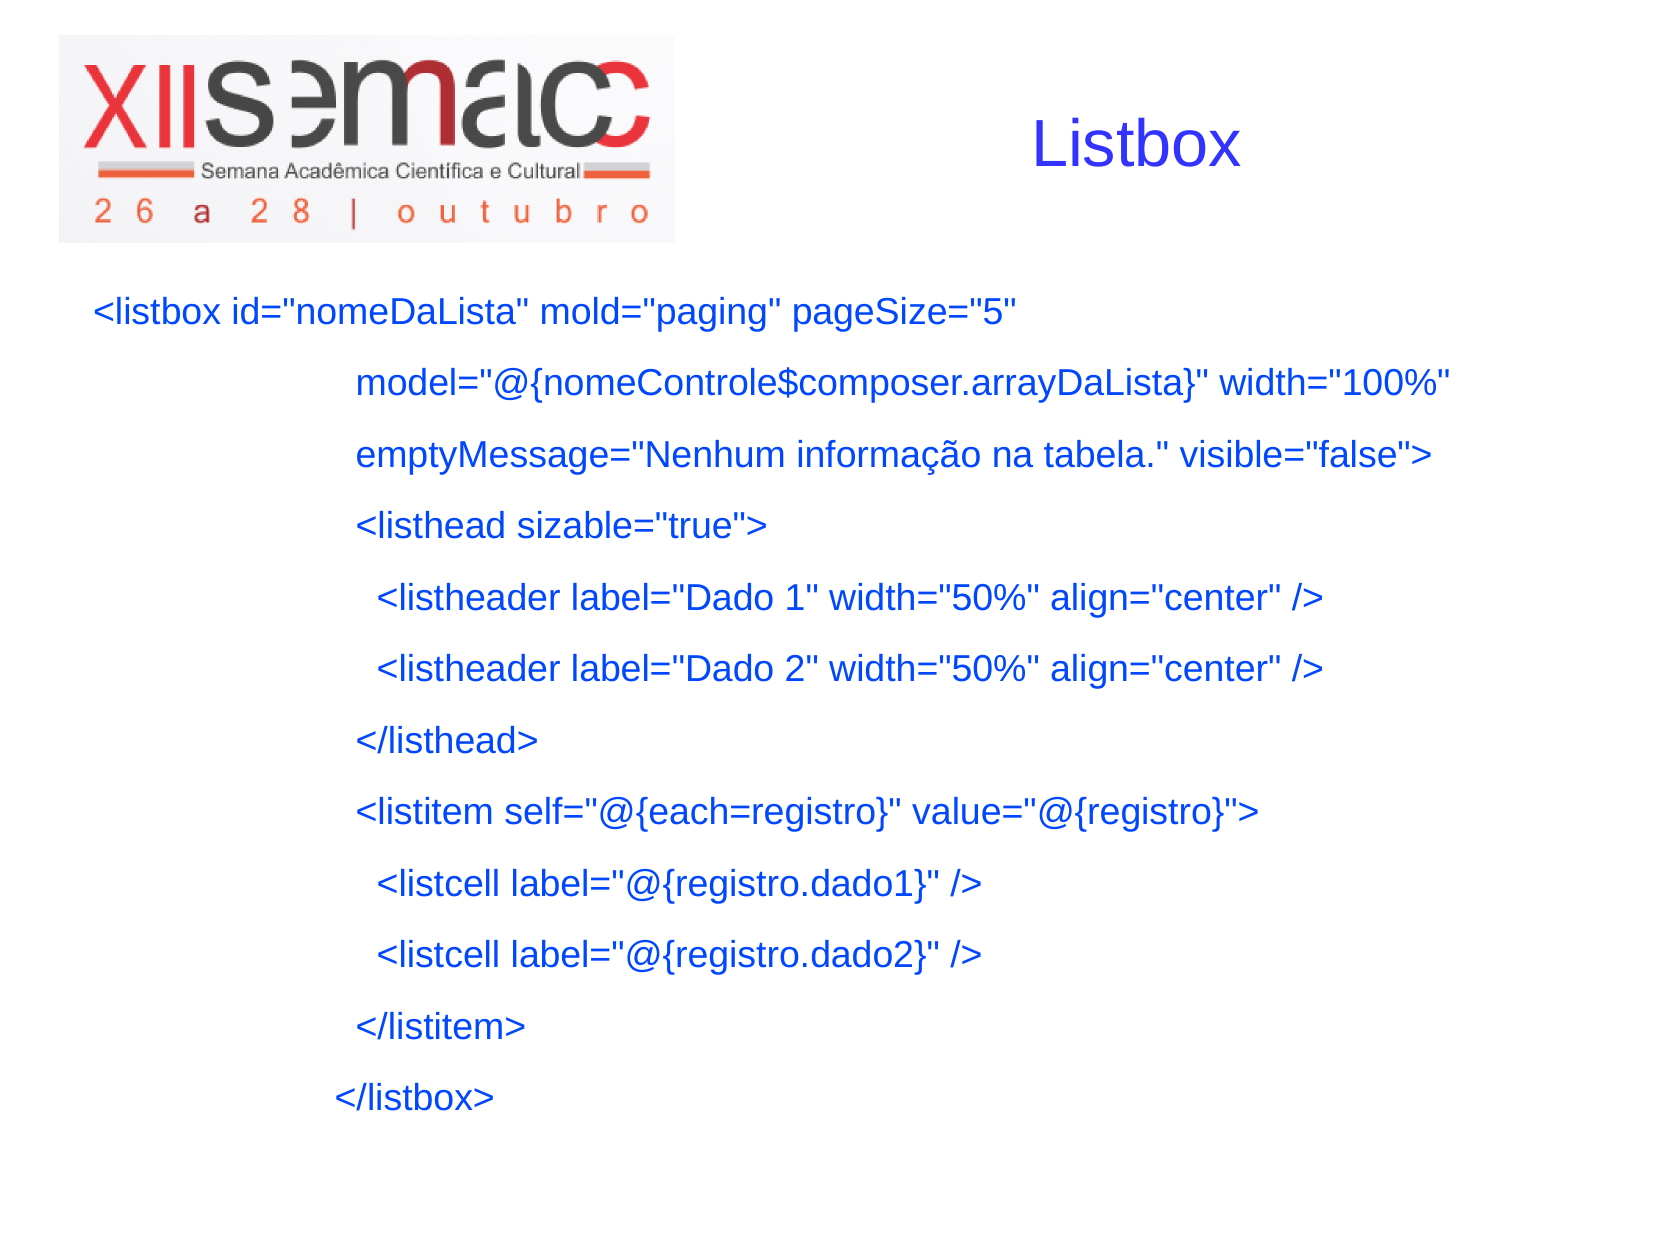

# Listbox
 <listbox id="nomeDaLista" mold="paging" pageSize="5"
 model="@{nomeControle$composer.arrayDaLista}" width="100%"
 emptyMessage="Nenhum informação na tabela." visible="false">
 <listhead sizable="true">
 <listheader label="Dado 1" width="50%" align="center" />
 <listheader label="Dado 2" width="50%" align="center" />
 </listhead>
 <listitem self="@{each=registro}" value="@{registro}">
 <listcell label="@{registro.dado1}" />
 <listcell label="@{registro.dado2}" />
 </listitem>
 </listbox>